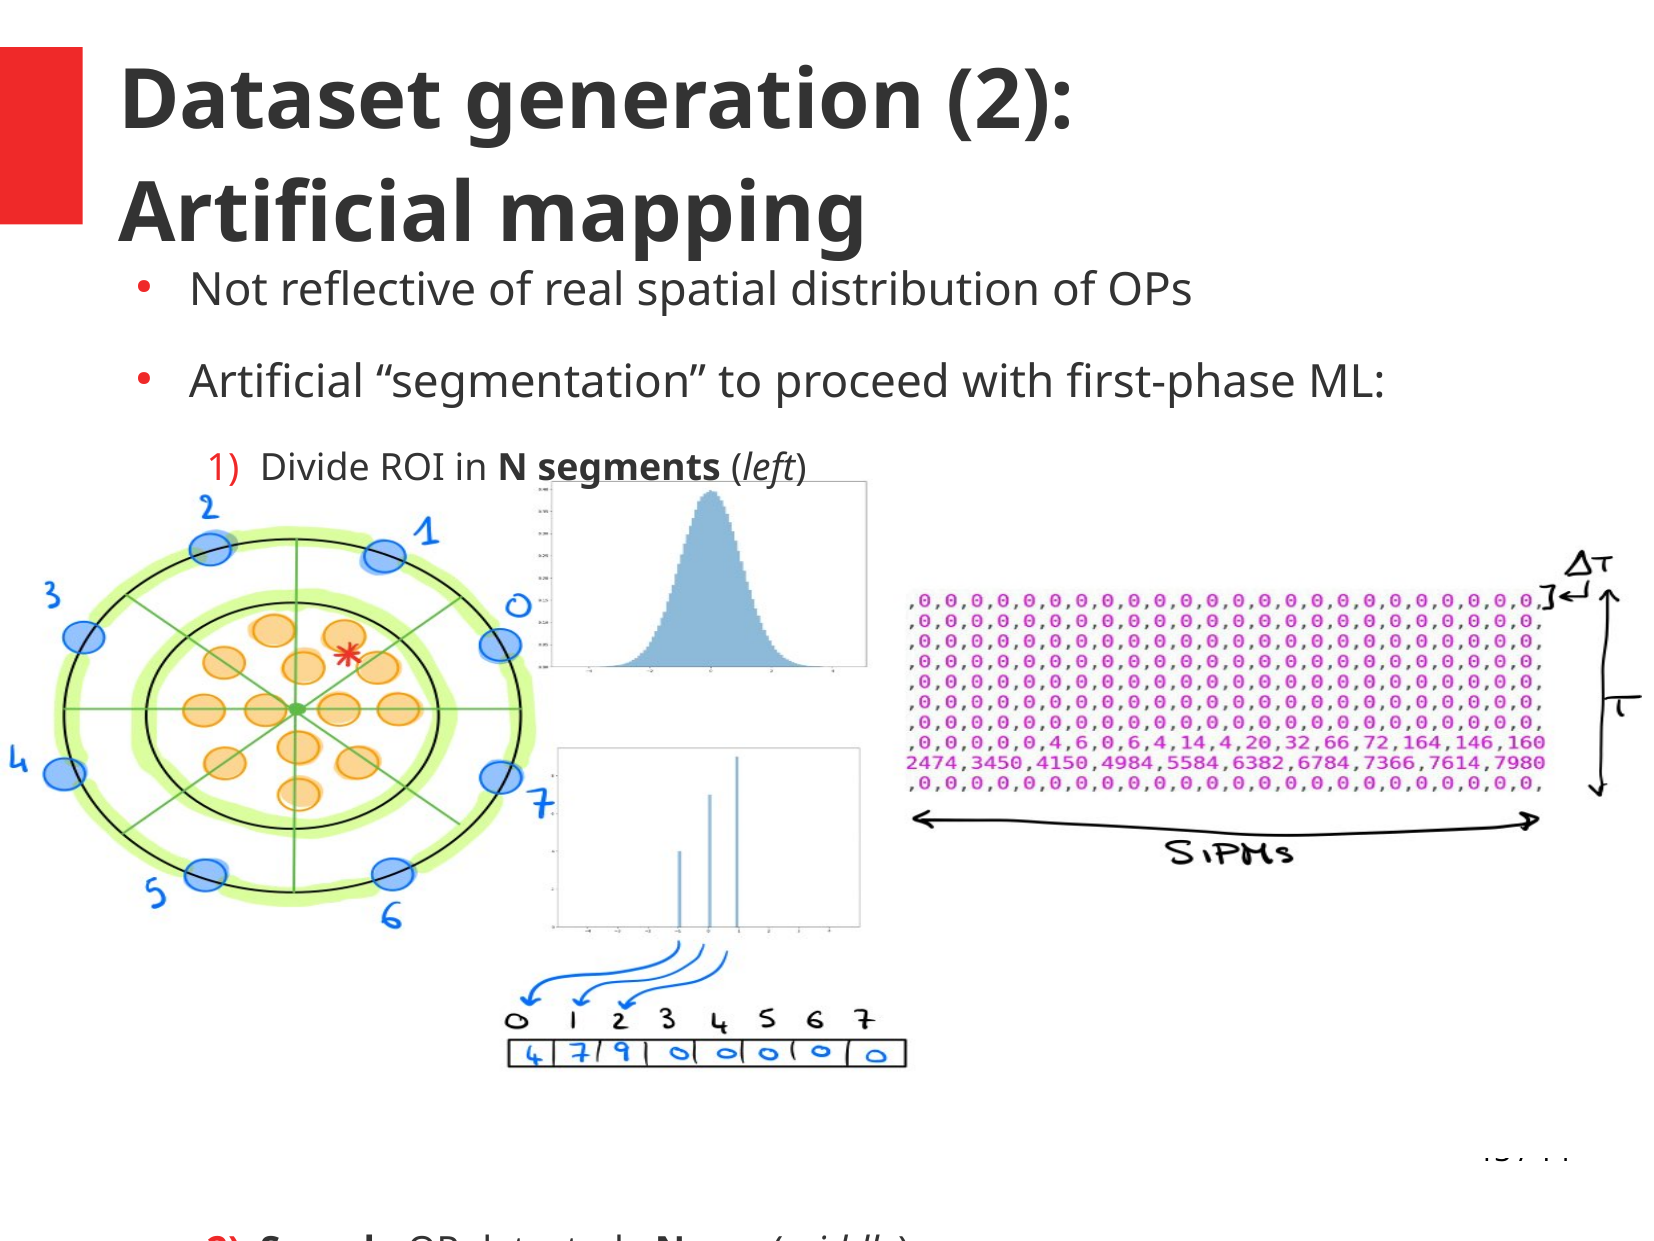

# Dataset generation (2): Artificial mapping
Not reflective of real spatial distribution of OPs
Artificial “segmentation” to proceed with first-phase ML:
Divide ROI in N segments (left)
Sample OP detected ~Norm (middle)
Integrate OP count in time: window T, integration Dt (right)
13